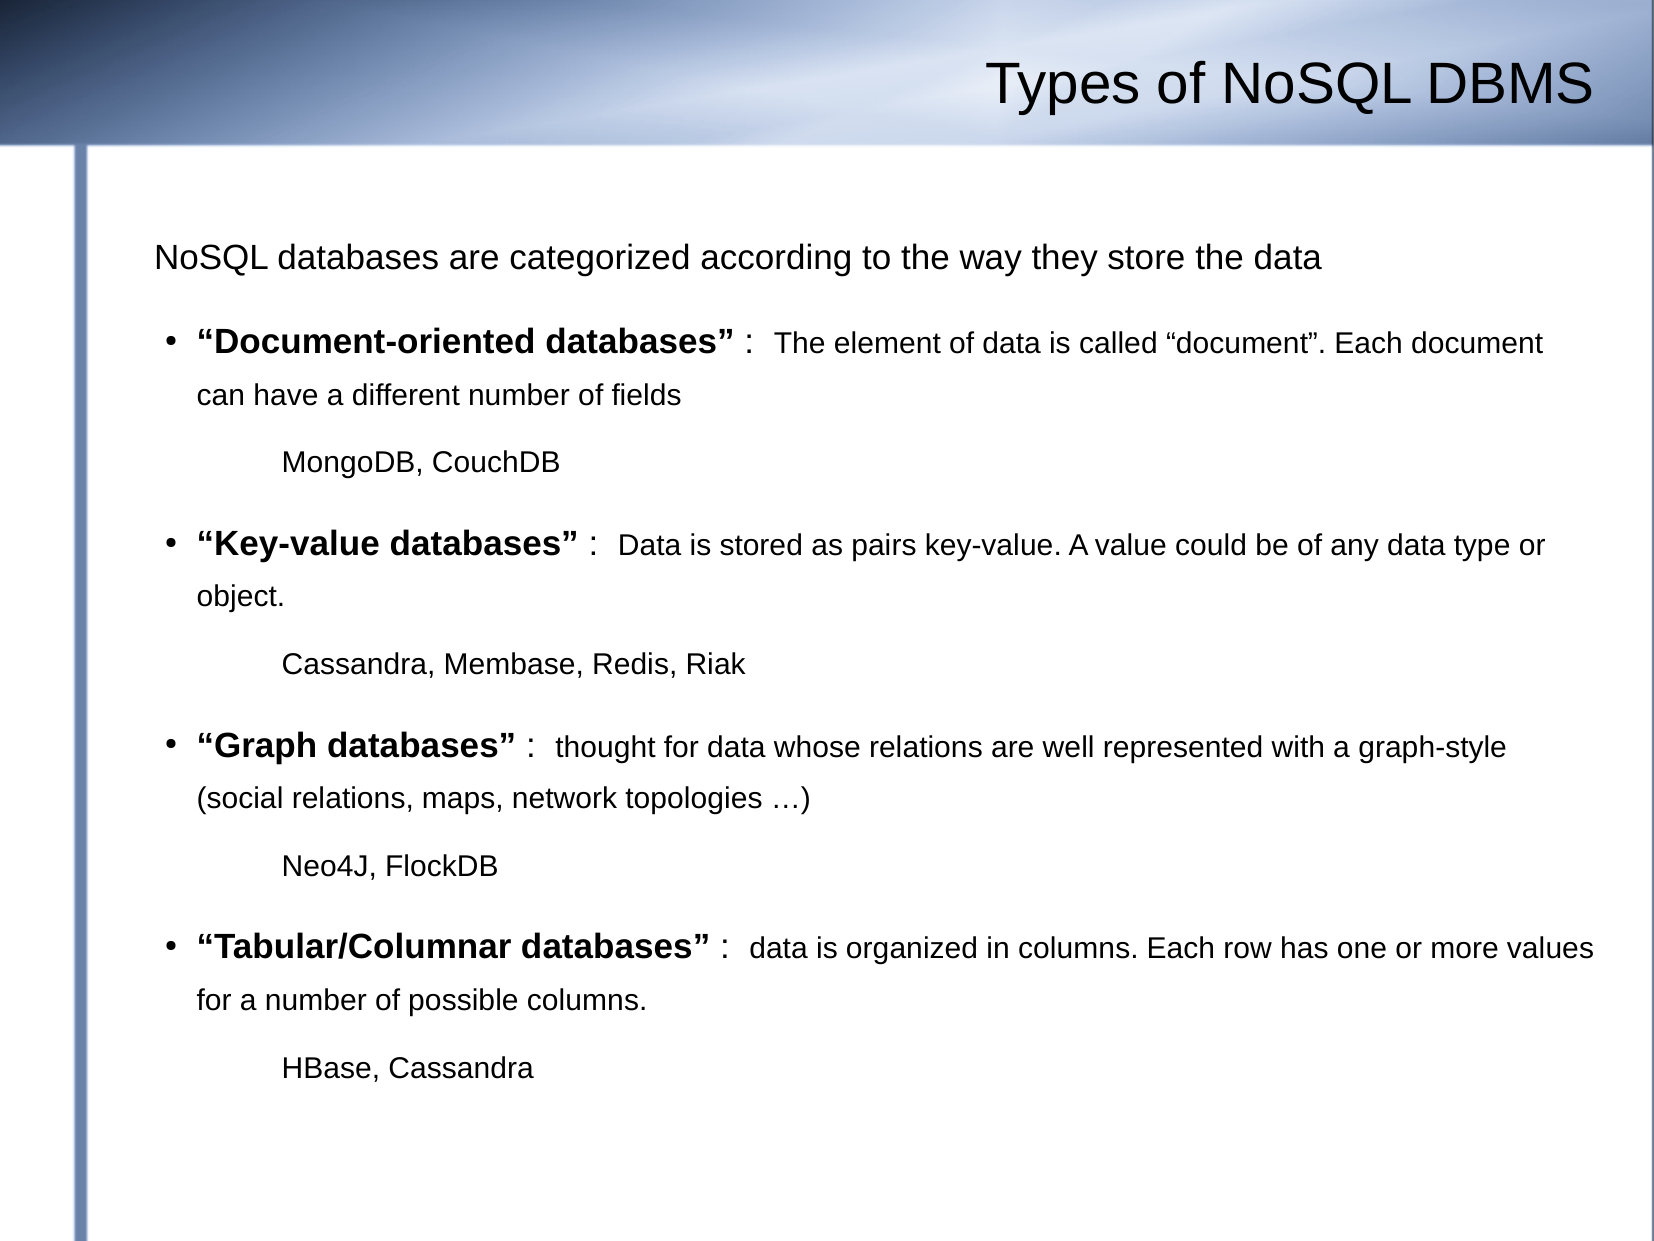

# Types of NoSQL DBMS
NoSQL databases are categorized according to the way they store the data
“Document-oriented databases” : The element of data is called “document”. Each document can have a different number of fields
MongoDB, CouchDB
“Key-value databases” : Data is stored as pairs key-value. A value could be of any data type or object.
Cassandra, Membase, Redis, Riak
“Graph databases” : thought for data whose relations are well represented with a graph-style (social relations, maps, network topologies …)
Neo4J, FlockDB
“Tabular/Columnar databases” : data is organized in columns. Each row has one or more values for a number of possible columns.
HBase, Cassandra